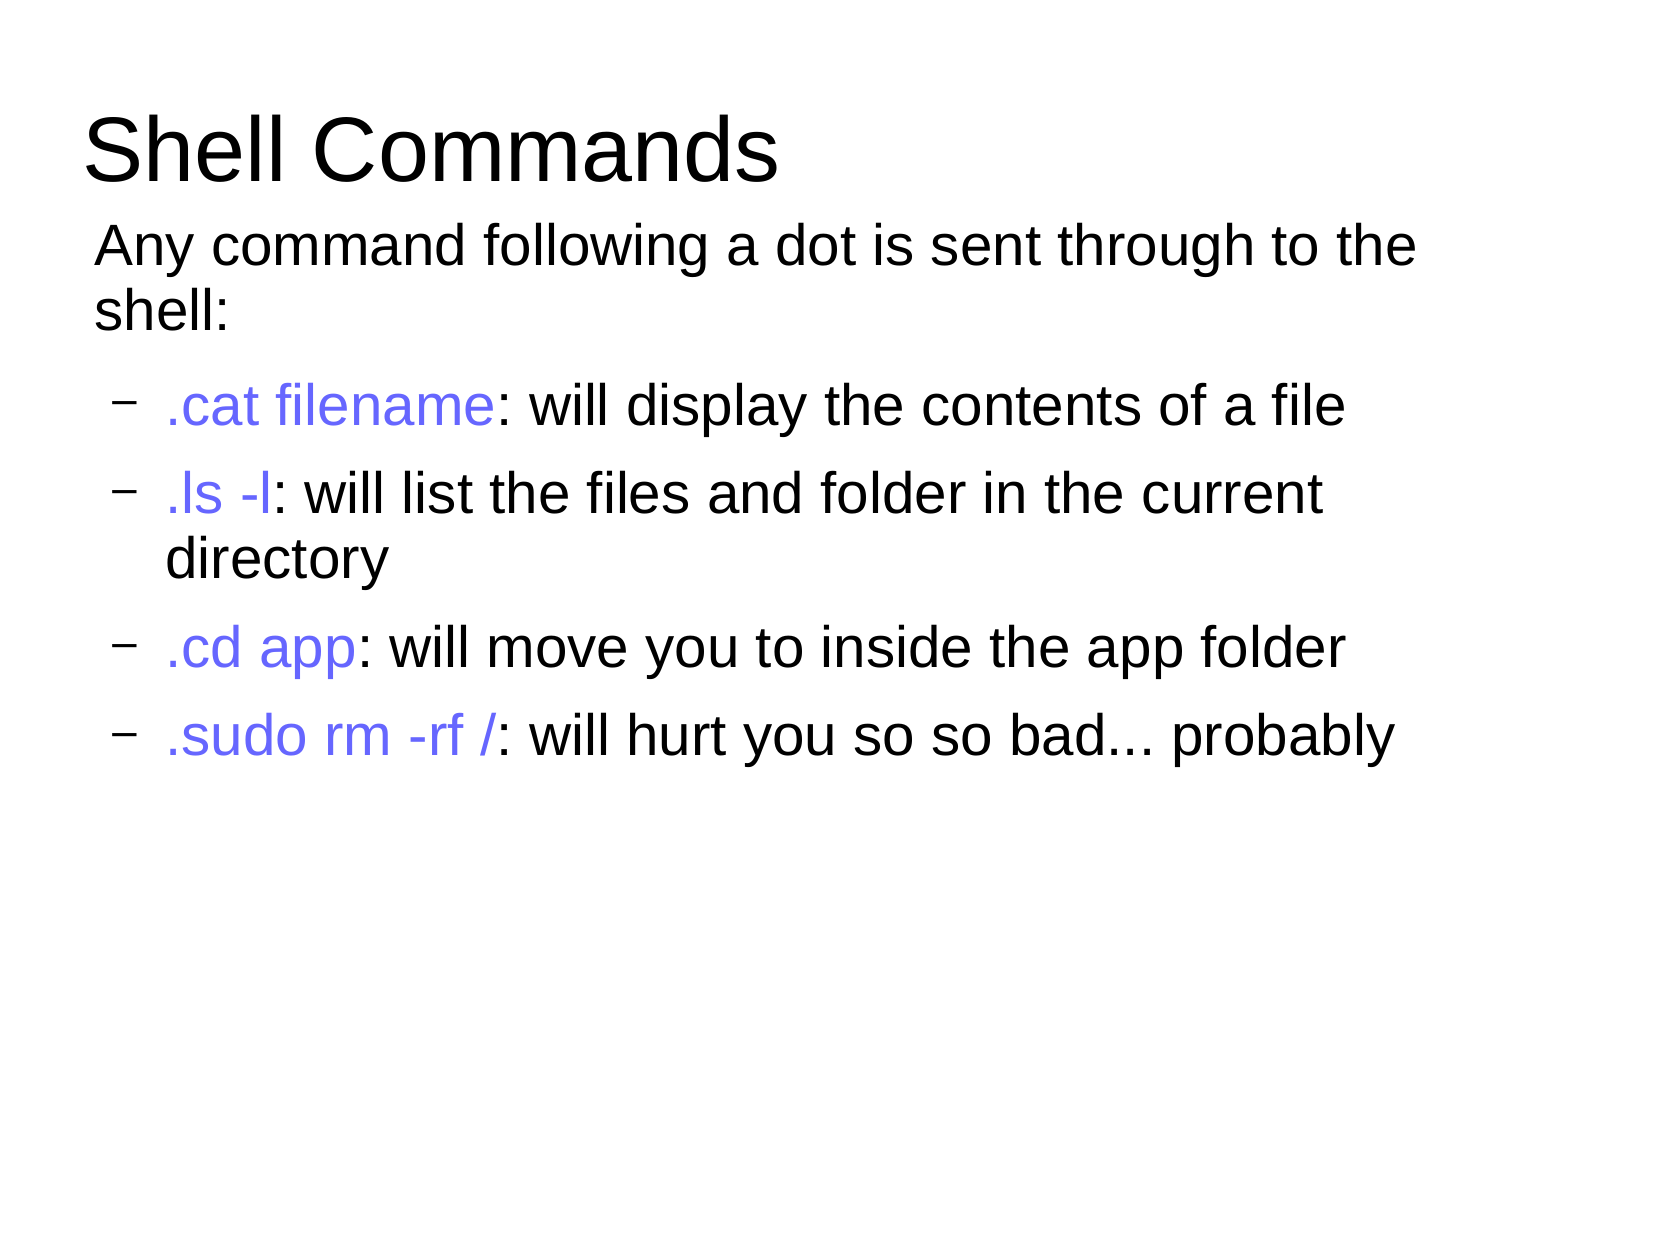

# Shell Commands
Any command following a dot is sent through to the shell:
.cat filename: will display the contents of a file
.ls -l: will list the files and folder in the current directory
.cd app: will move you to inside the app folder
.sudo rm -rf /: will hurt you so so bad... probably